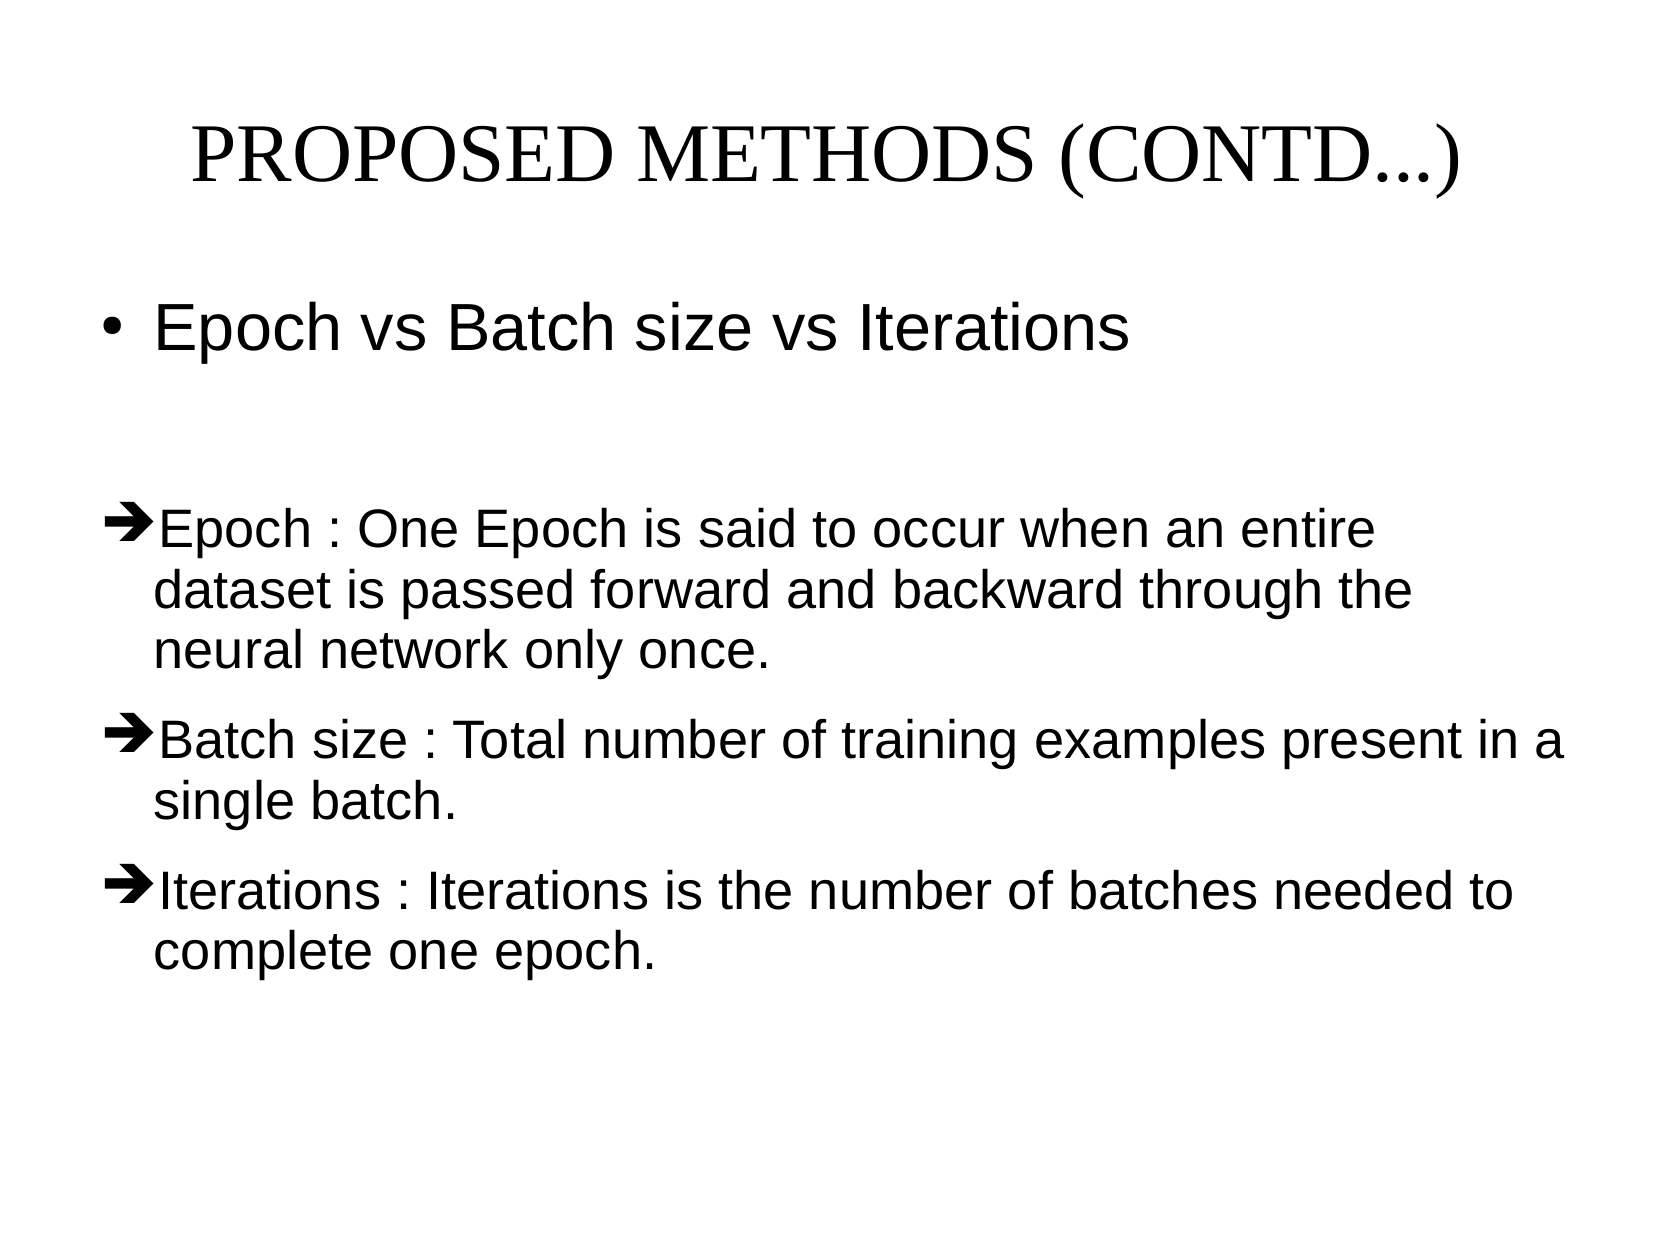

# PROPOSED METHODS (CONTD...)
Epoch vs Batch size vs Iterations
Epoch : One Epoch is said to occur when an entire dataset is passed forward and backward through the neural network only once.
Batch size : Total number of training examples present in a single batch.
Iterations : Iterations is the number of batches needed to complete one epoch.